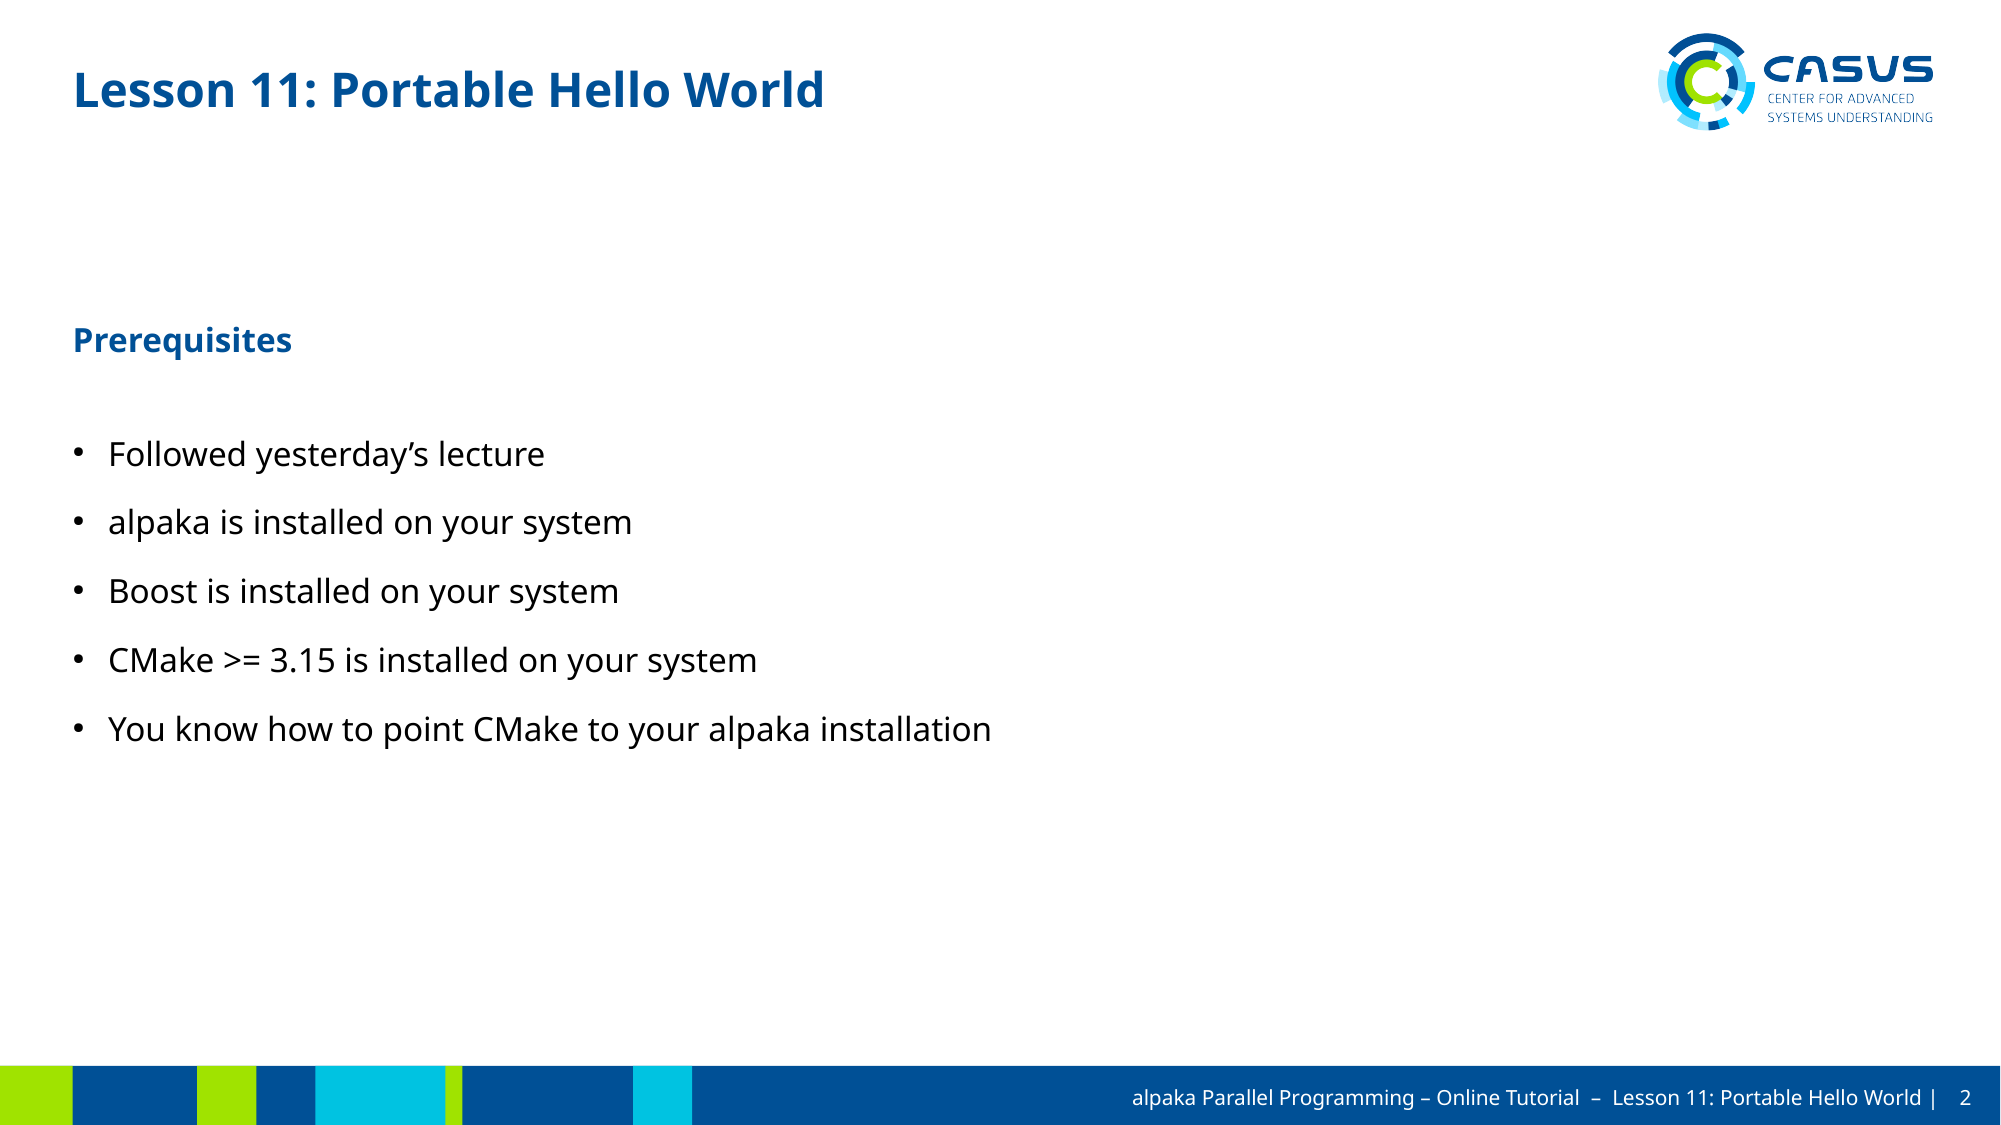

# Lesson 11: Portable Hello World
Prerequisites
Followed yesterday’s lecture
alpaka is installed on your system
Boost is installed on your system
CMake >= 3.15 is installed on your system
You know how to point CMake to your alpaka installation
alpaka Parallel Programming – Online Tutorial – Lesson 11: Portable Hello World
2